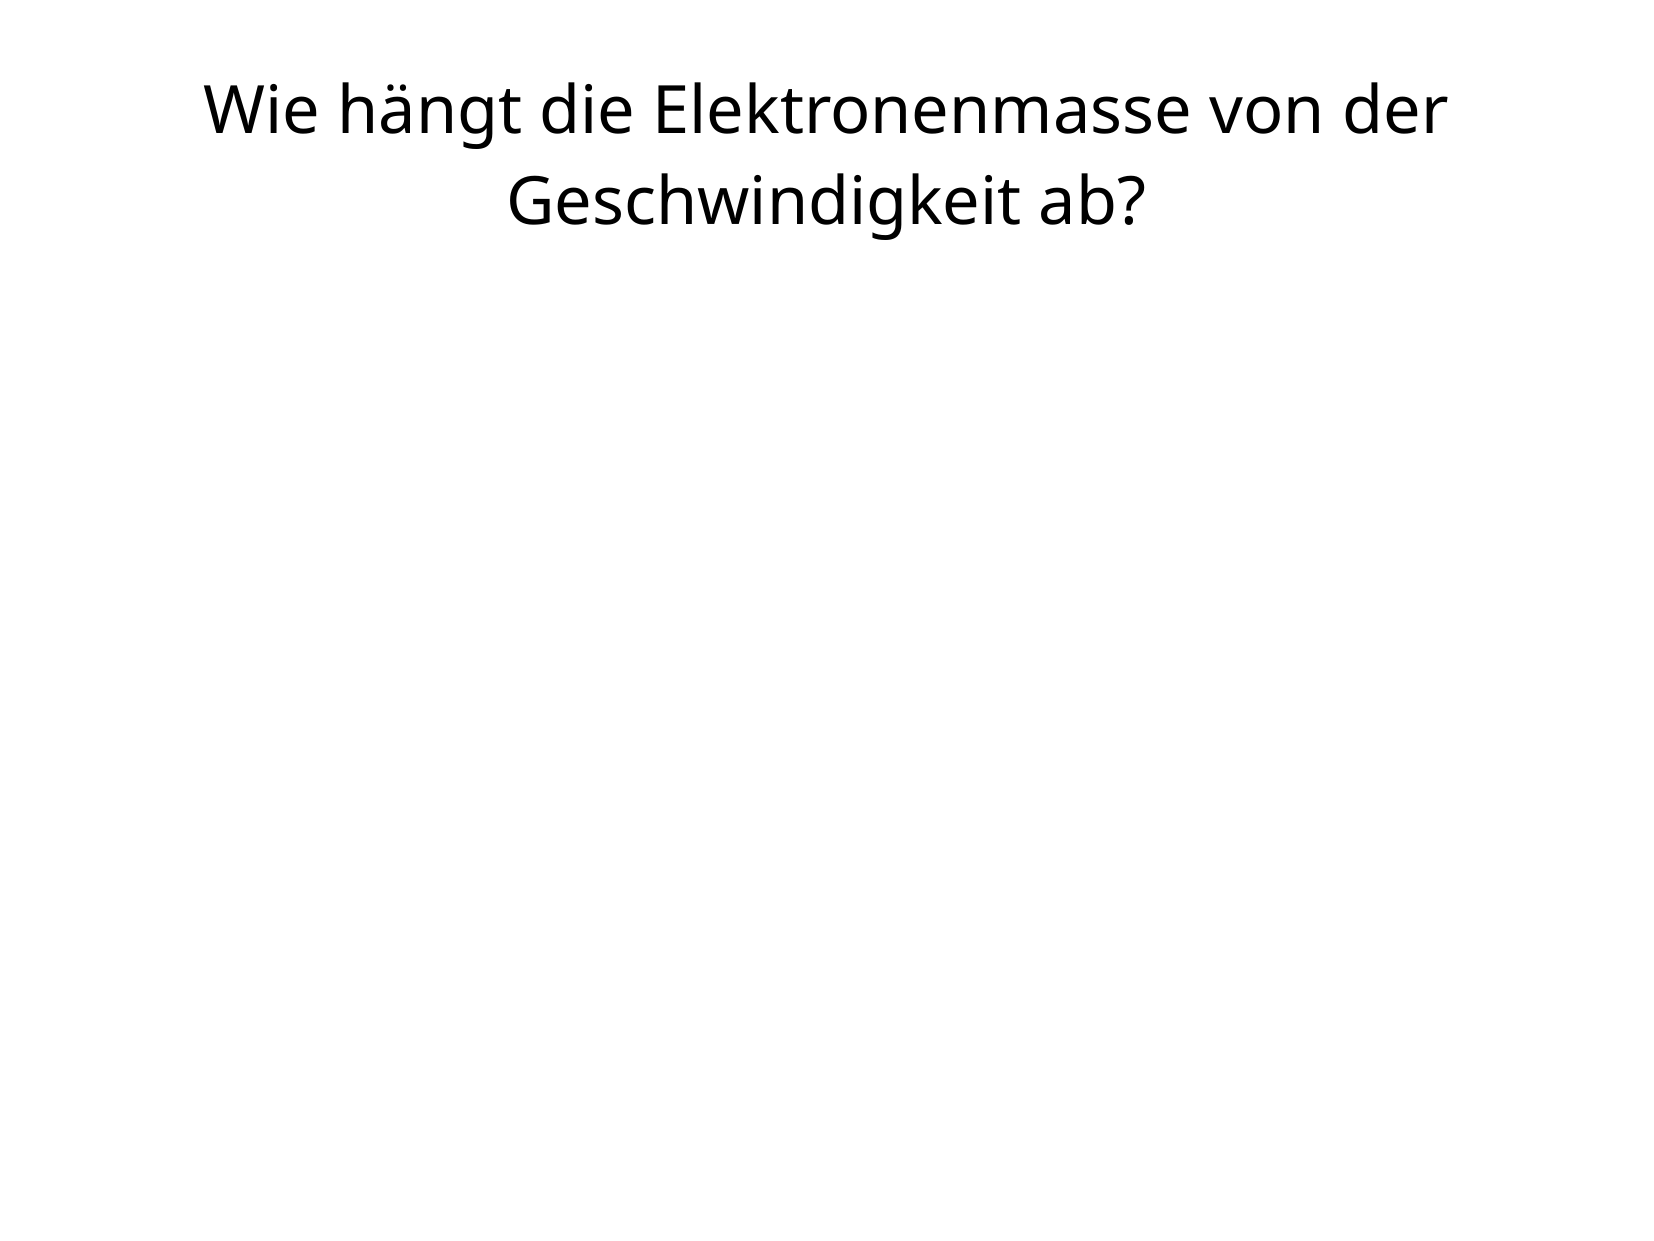

# Wie hängt die Elektronenmasse von der Geschwindigkeit ab?